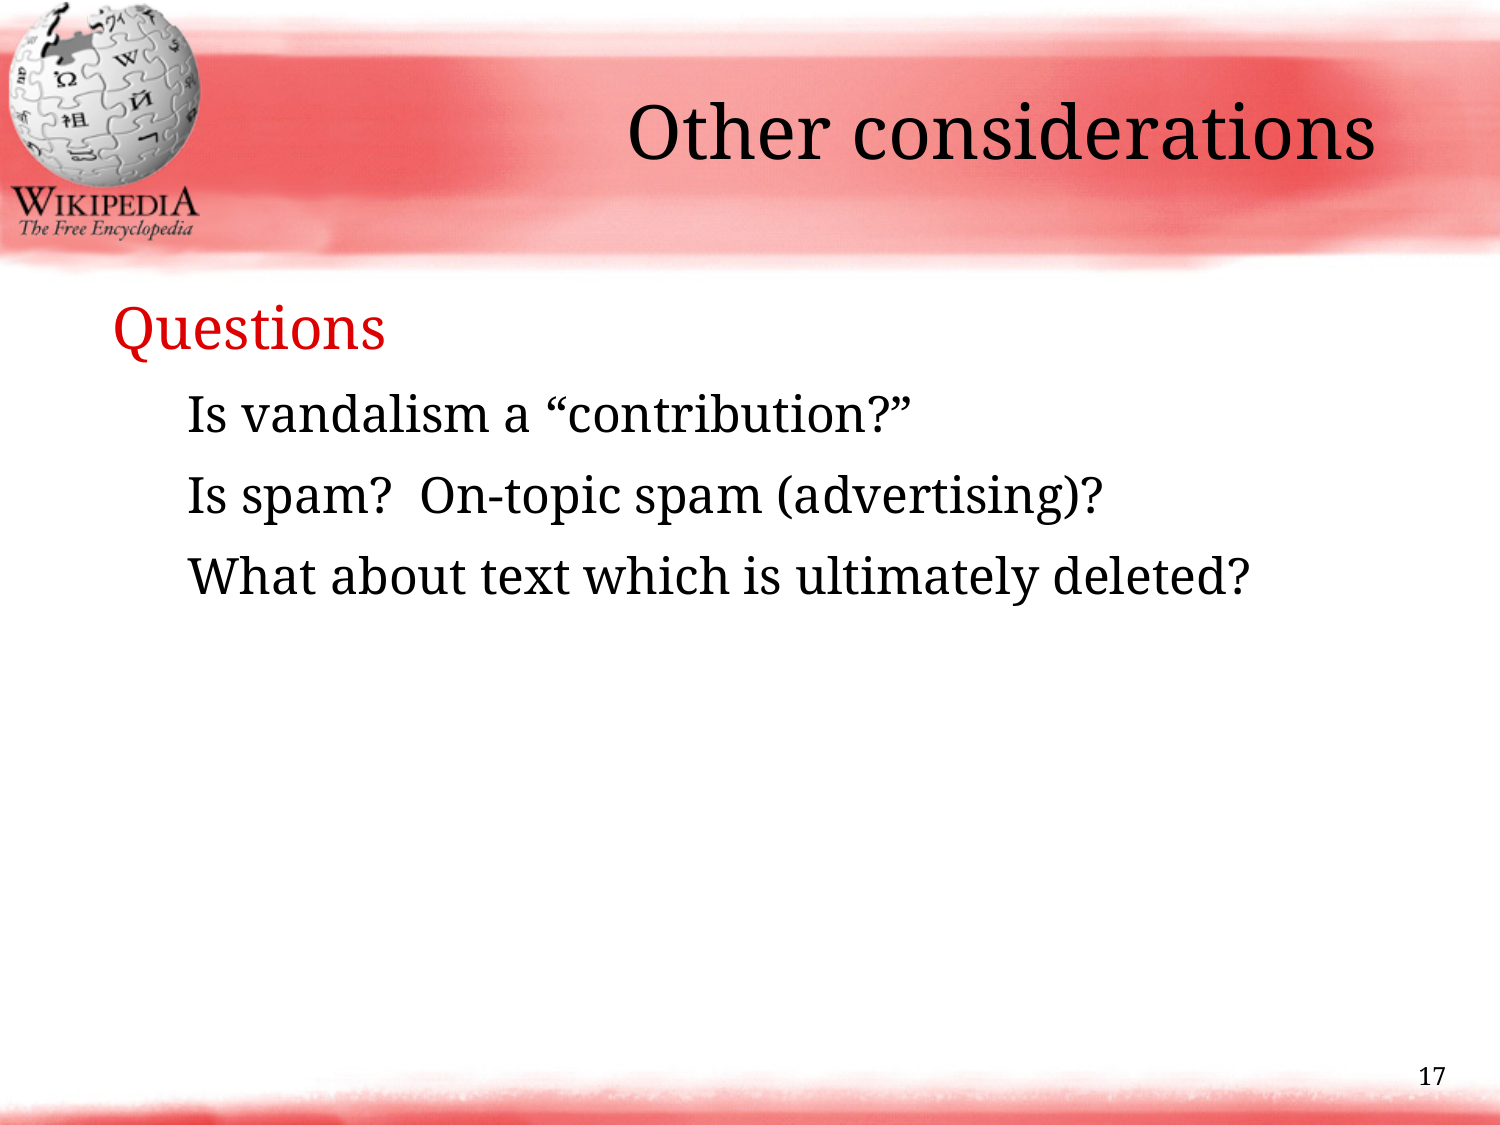

# Other considerations
Questions
Is vandalism a “contribution?”
Is spam? On-topic spam (advertising)?
What about text which is ultimately deleted?
17